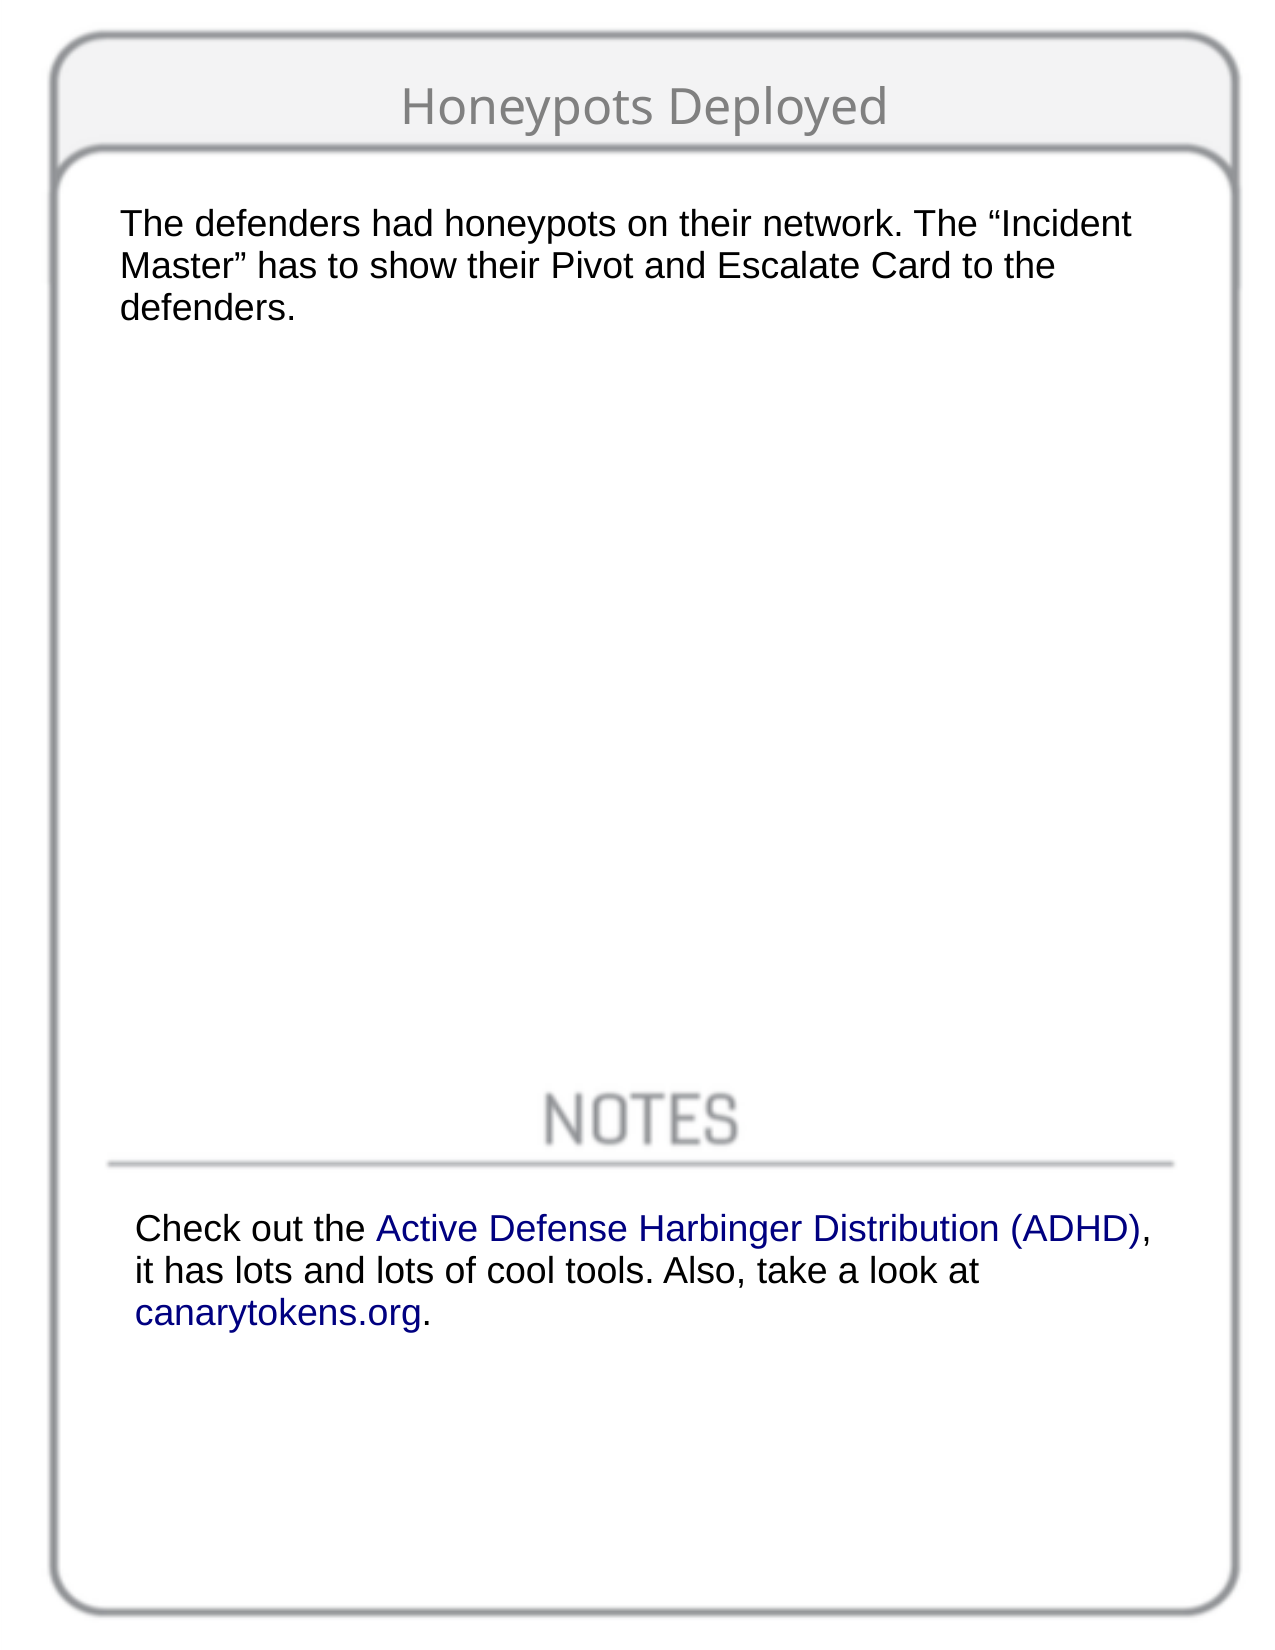

Honeypots Deployed
The defenders had honeypots on their network. The “Incident Master” has to show their Pivot and Escalate Card to the defenders.
Check out the Active Defense Harbinger Distribution (ADHD), it has lots and lots of cool tools. Also, take a look at canarytokens.org.